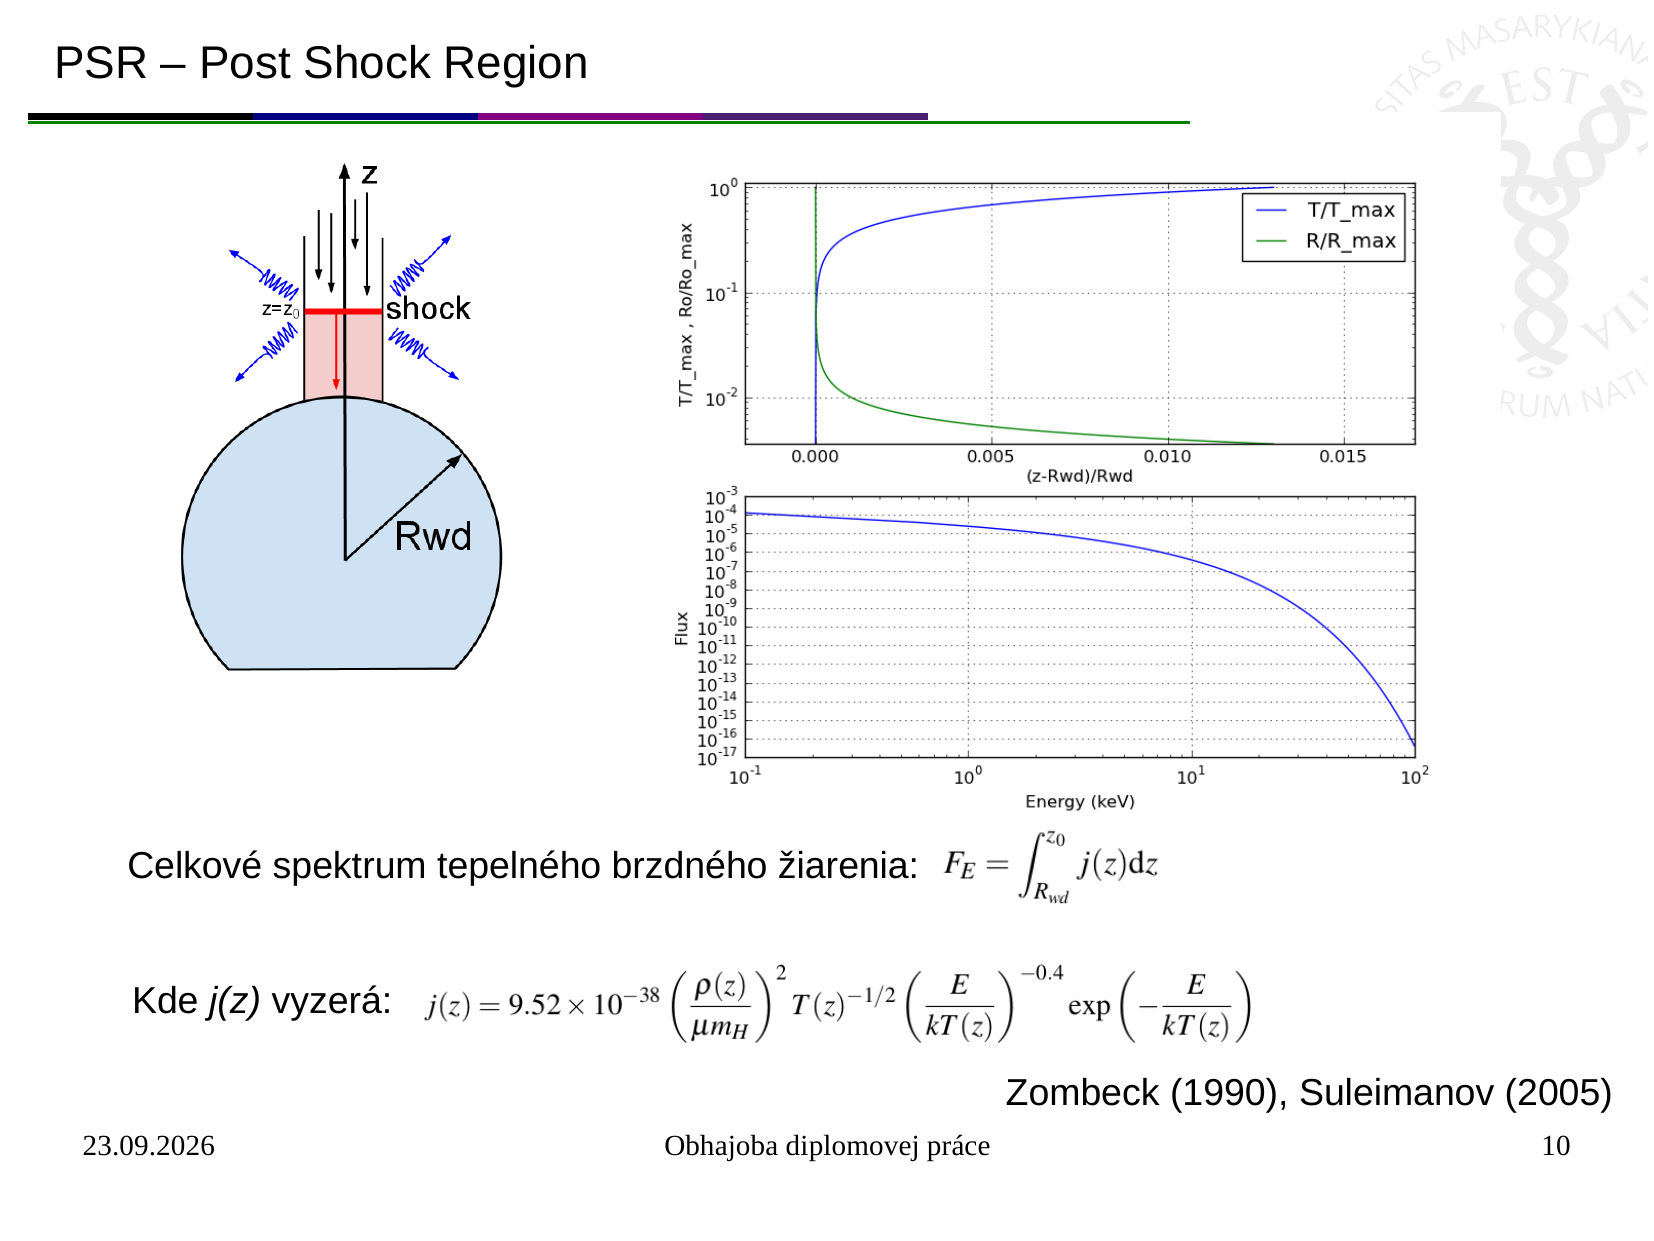

PSR – Post Shock Region
Celkové spektrum tepelného brzdného žiarenia:
Kde j(z) vyzerá:
Zombeck (1990), Suleimanov (2005)
Obhajoba diplomovej práce
10